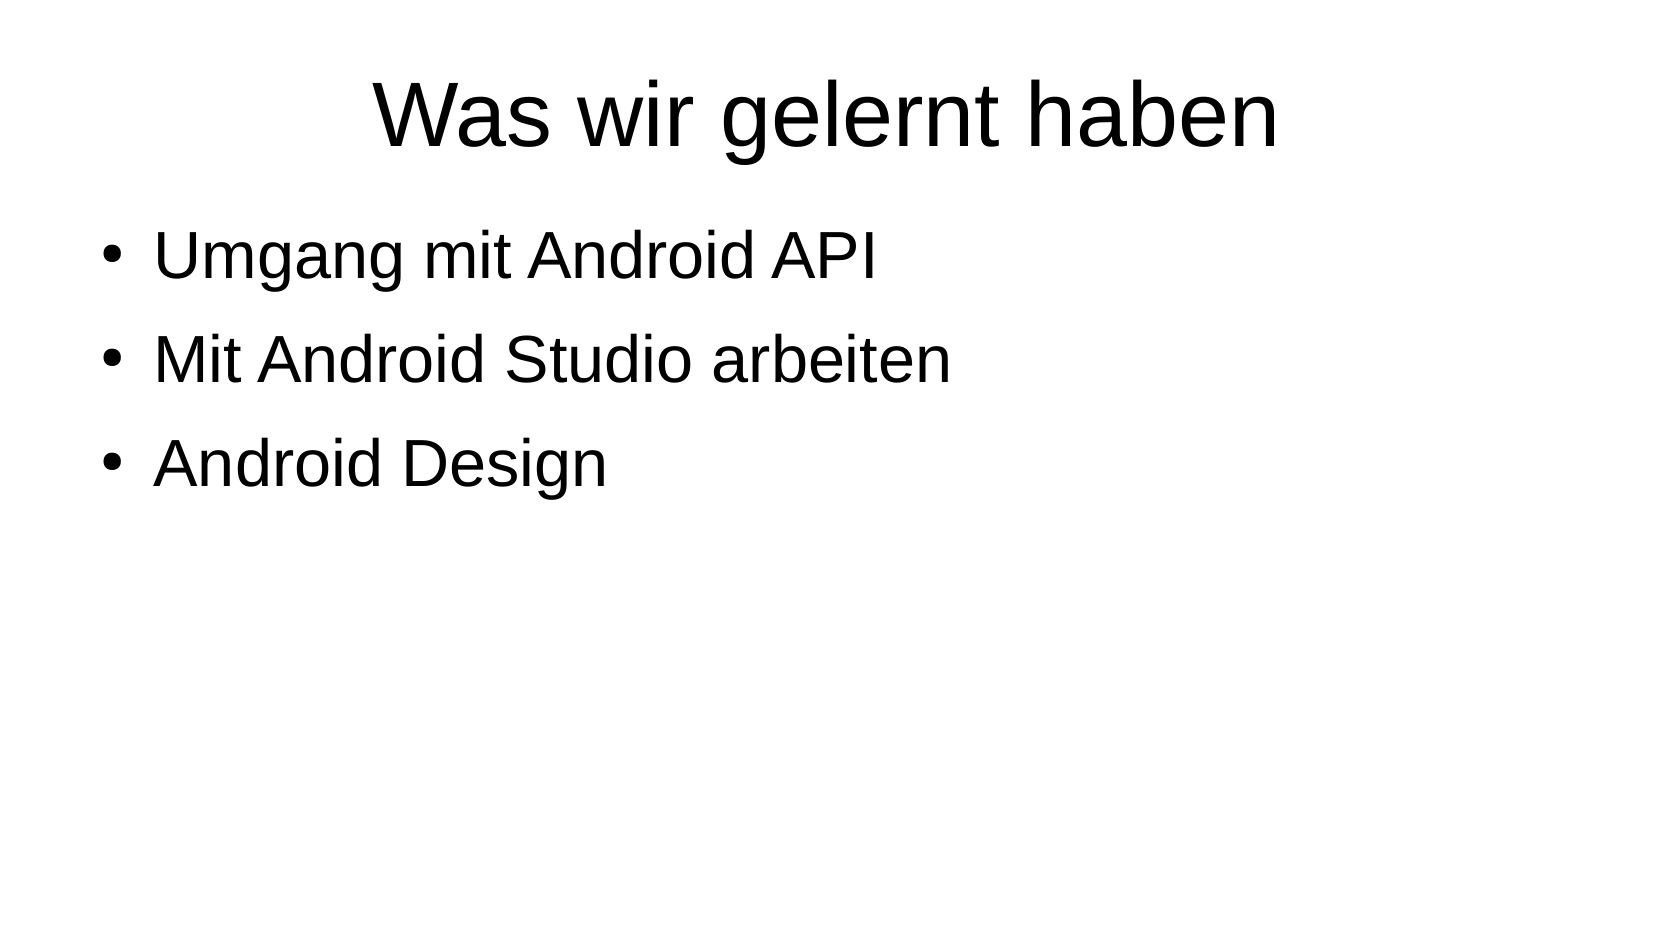

# Was wir gelernt haben
Umgang mit Android API
Mit Android Studio arbeiten
Android Design